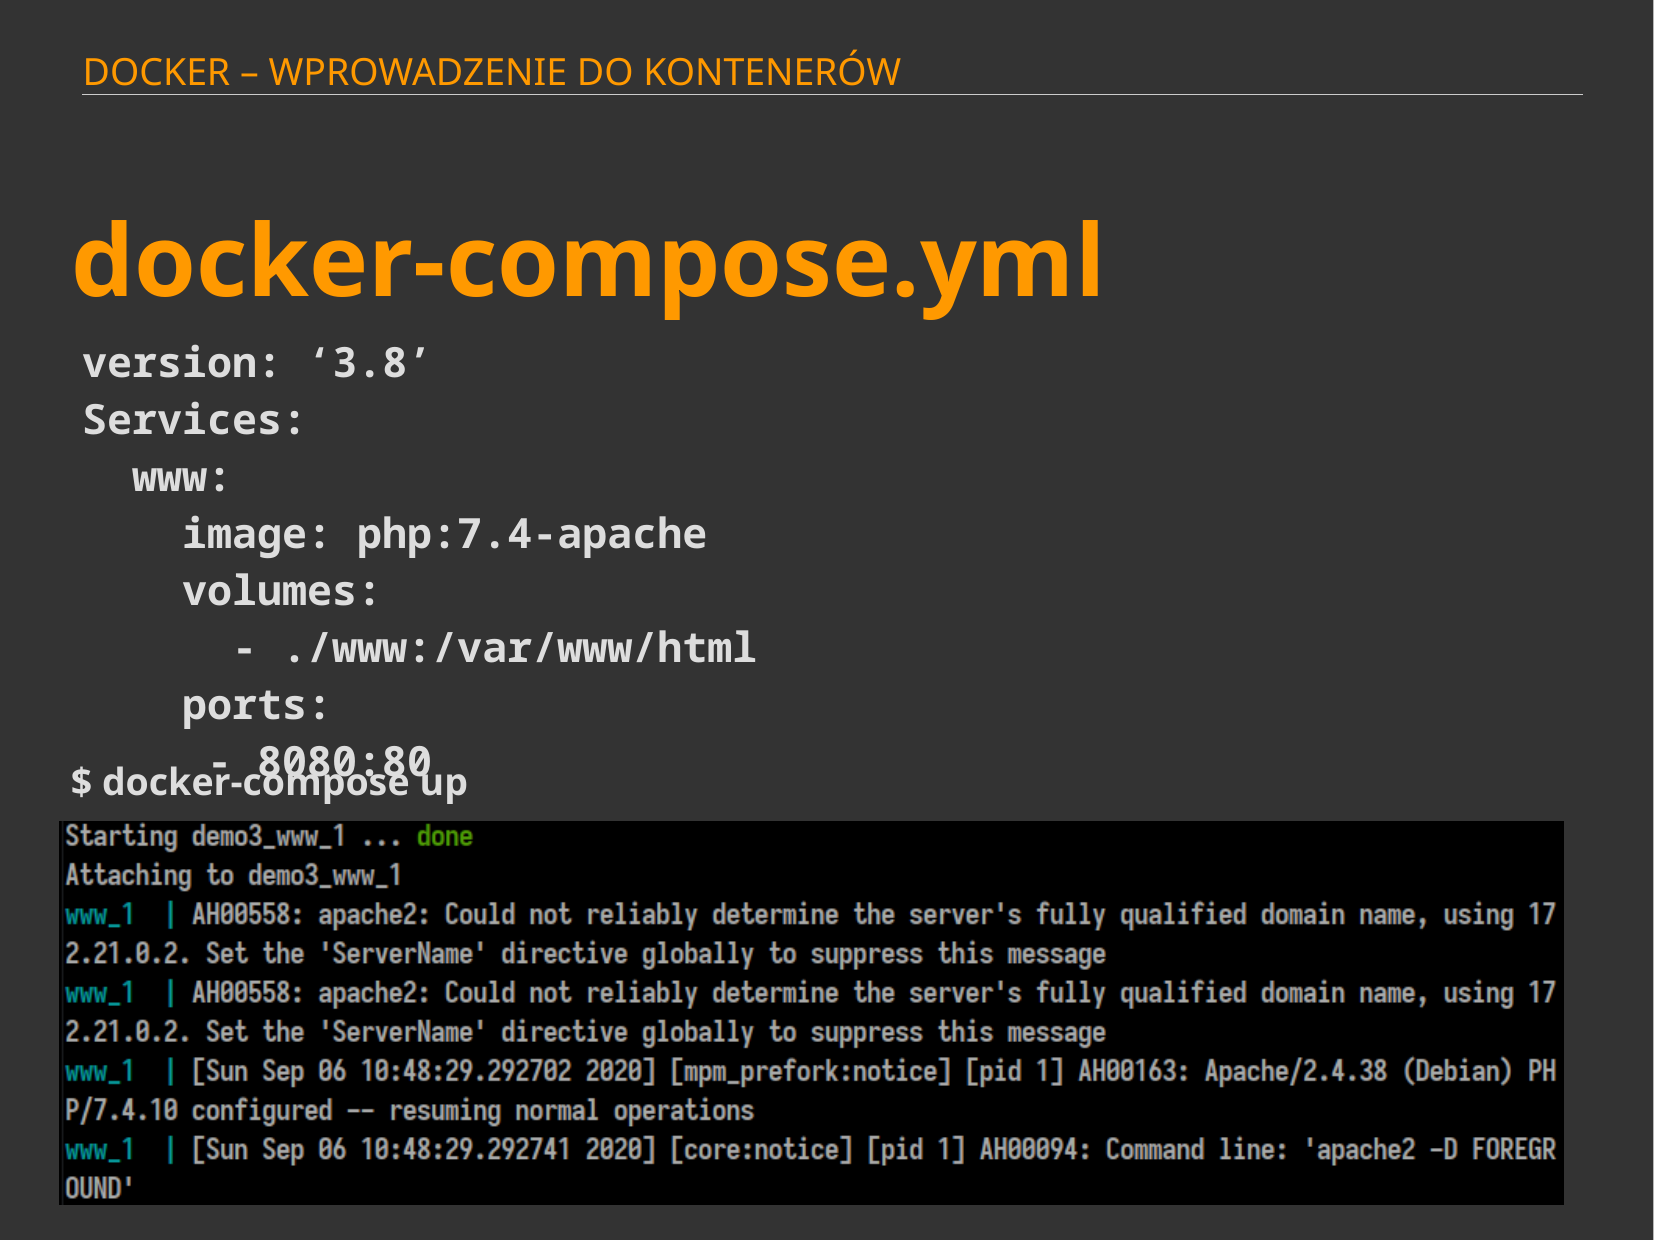

# DOCKER – WPROWADZENIE DO KONTENERÓW
docker-compose.yml
version: ‘3.8’
Services:
 www:
 image: php:7.4-apache
 volumes:
 - ./www:/var/www/html
 ports:
 - 8080:80
$ docker-compose up